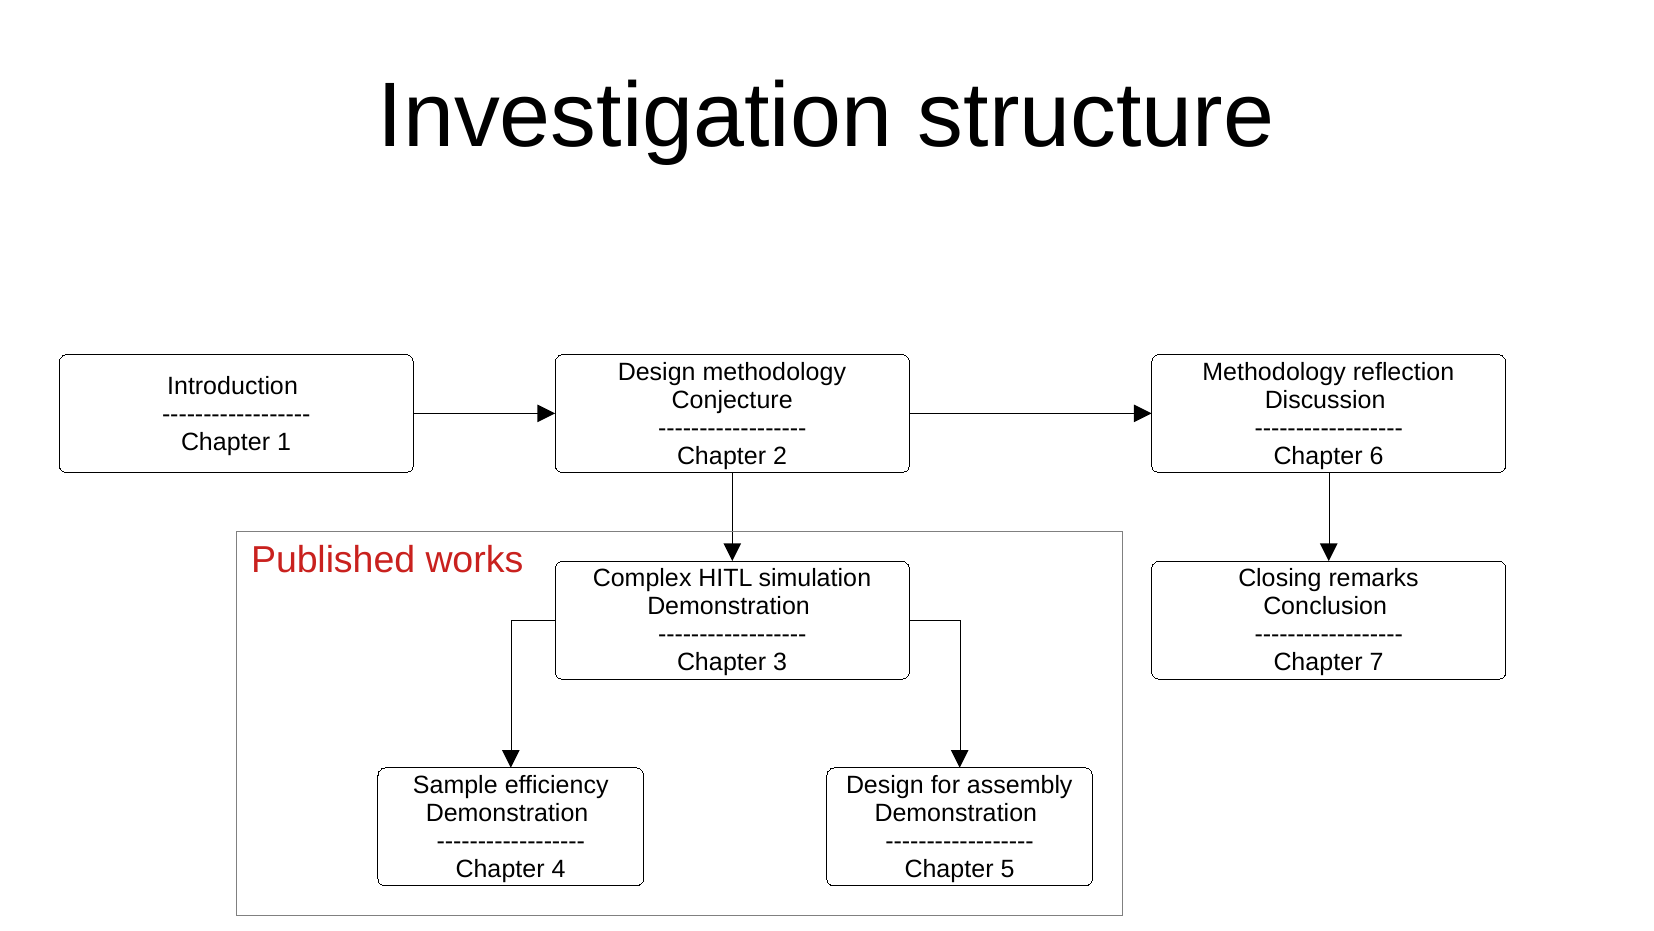

# Investigation structure
Introduction
------------------
Chapter 1
Design methodology
Conjecture
------------------
Chapter 2
Methodology reflection Discussion
------------------
Chapter 6
Published works
Complex HITL simulation Demonstration
------------------
Chapter 3
Closing remarks
Conclusion
------------------
Chapter 7
Sample efficiency Demonstration
------------------
Chapter 4
Design for assembly Demonstration
------------------
Chapter 5